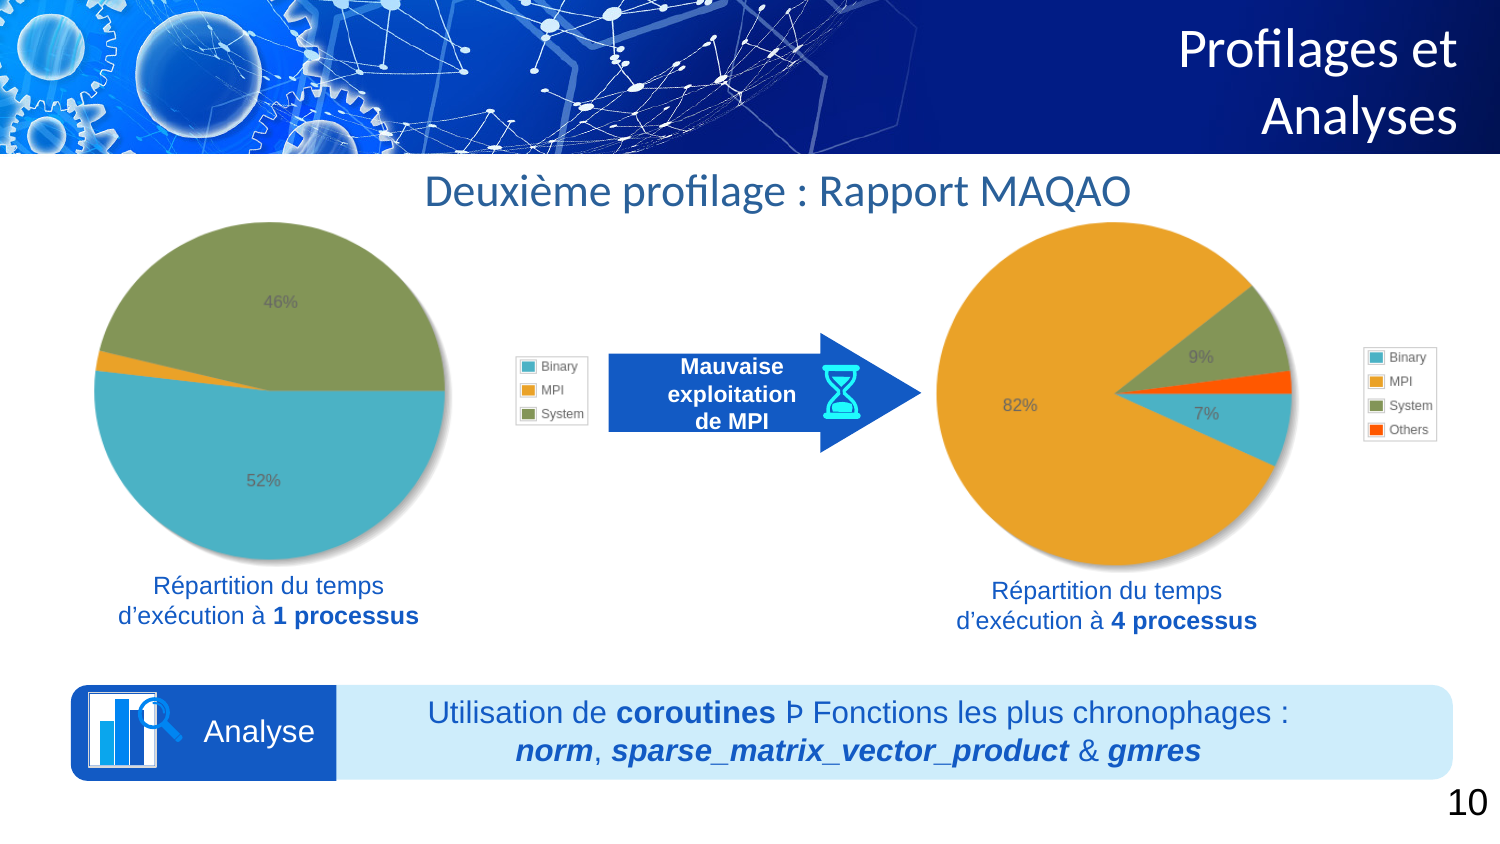

# Profilages et Analyses
Deuxième profilage : Rapport MAQAO
Mauvaise exploitation
de MPI
Répartition du temps
d’exécution à 1 processus
Répartition du temps
d’exécution à 4 processus
Utilisation de coroutines Þ Fonctions les plus chronophages :
norm, sparse_matrix_vector_product & gmres
### Chart
| Category | Series 1 | Series 2 | Series 3 |
|---|---|---|---|
| None | 43.0 | 65.0 | 54.0 |
Analyse